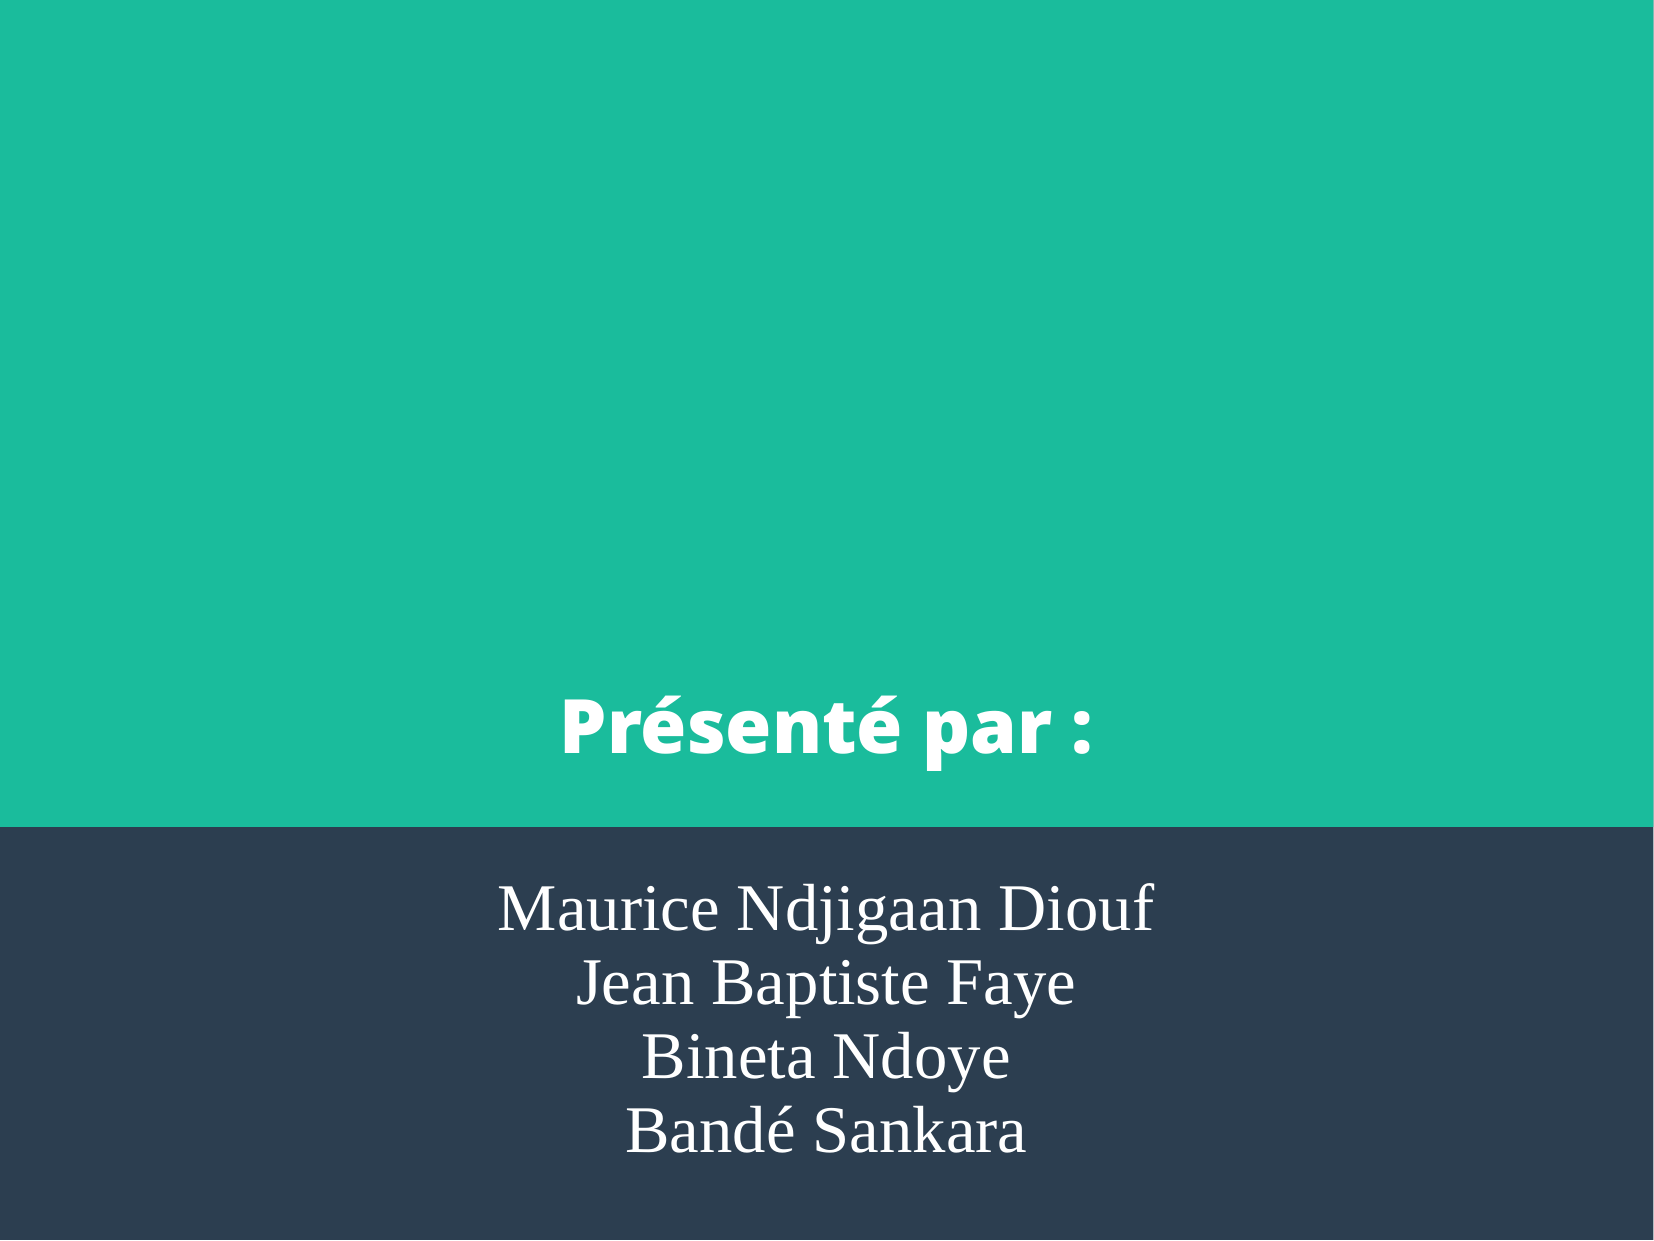

# Présenté par :
Maurice Ndjigaan Diouf
Jean Baptiste Faye
Bineta Ndoye
Bandé Sankara